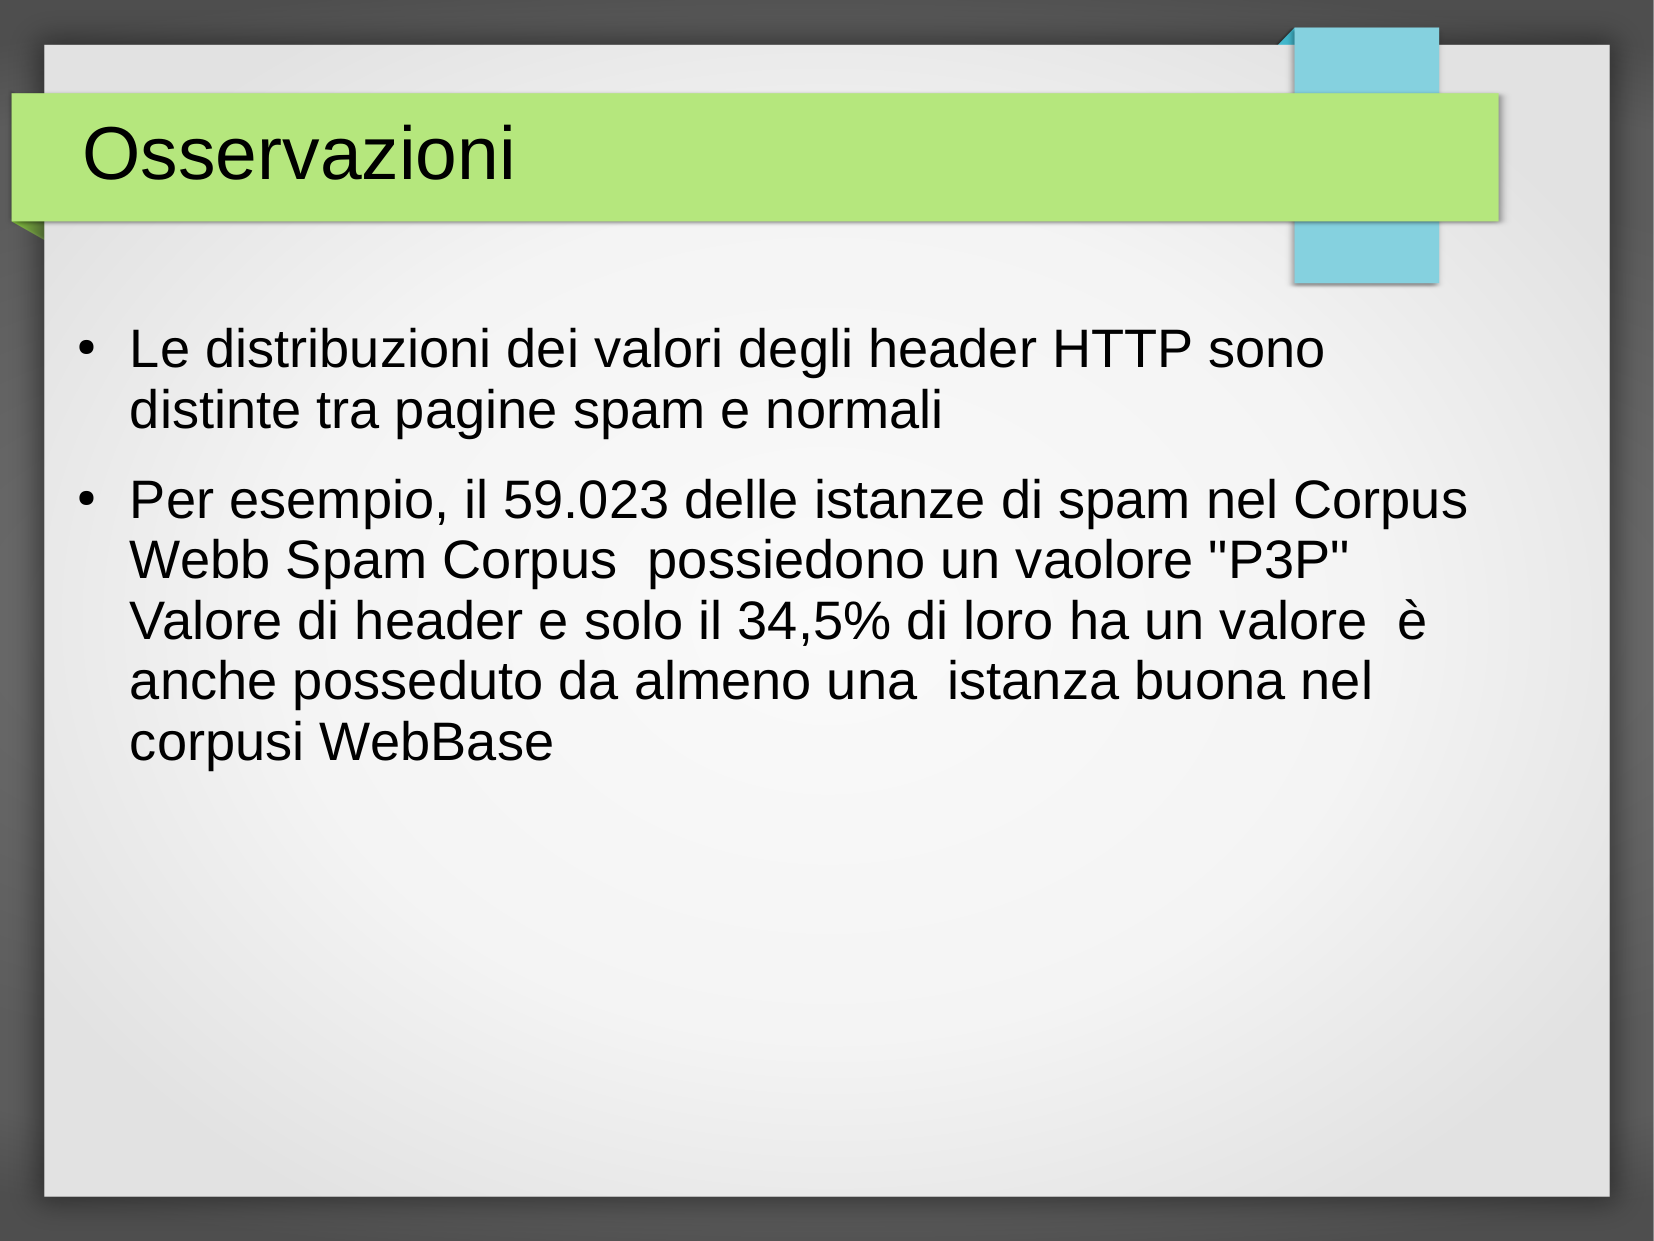

# Osservazioni
Le distribuzioni dei valori degli header HTTP sono distinte tra pagine spam e normali
Per esempio, il 59.023 delle istanze di spam nel Corpus Webb Spam Corpus possiedono un vaolore "P3P" Valore di header e solo il 34,5% di loro ha un valore è anche posseduto da almeno una istanza buona nel corpusi WebBase